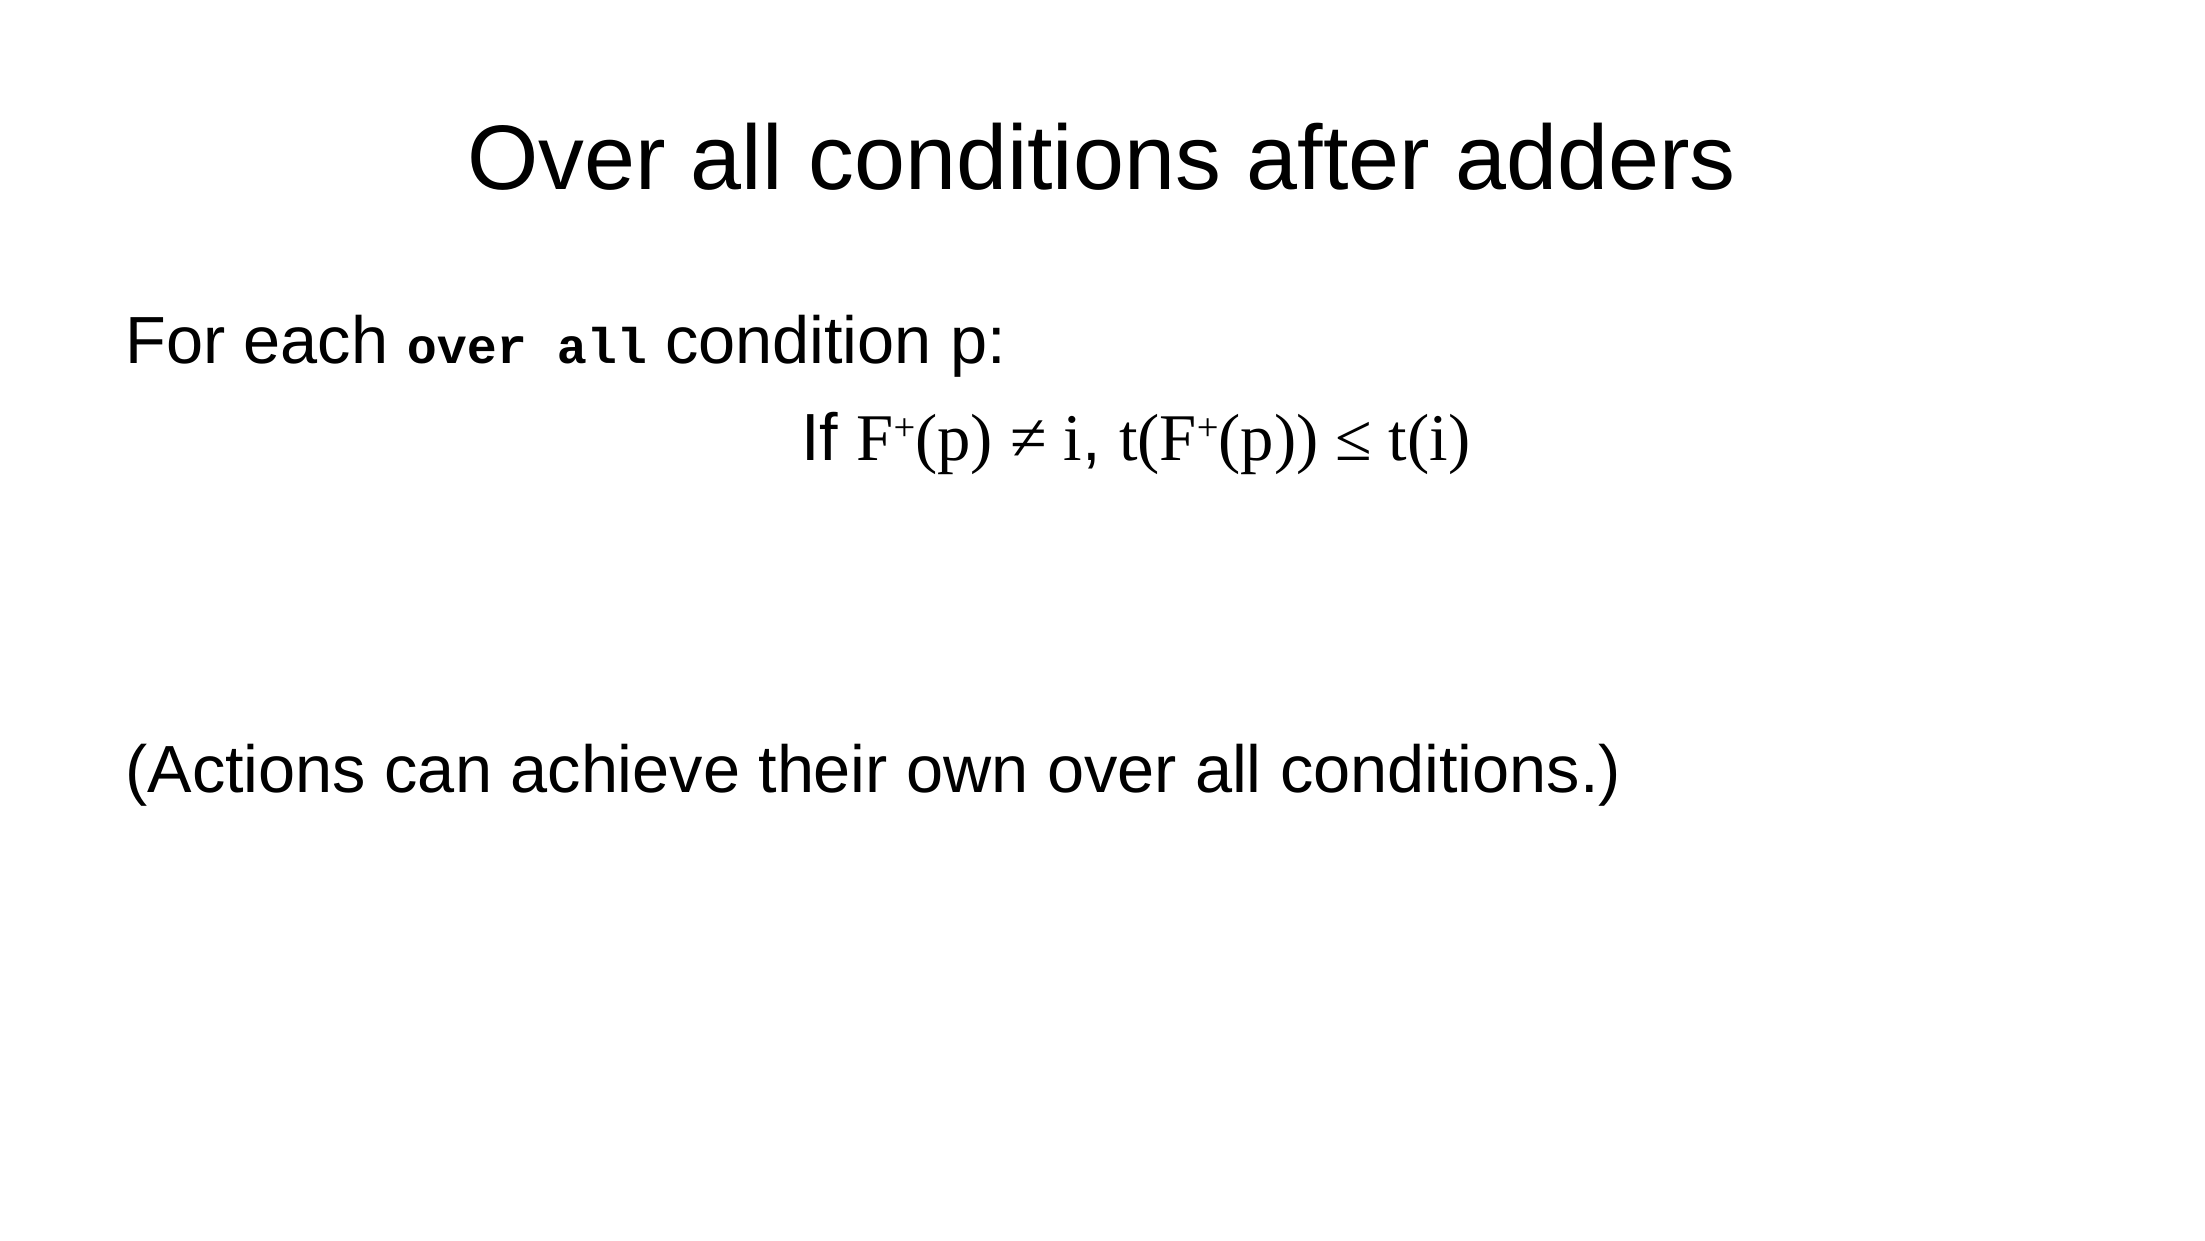

# Over all conditions after adders
For each over all condition p:
If F+(p) ≠ i, t(F+(p)) ≤ t(i)
(Actions can achieve their own over all conditions.)